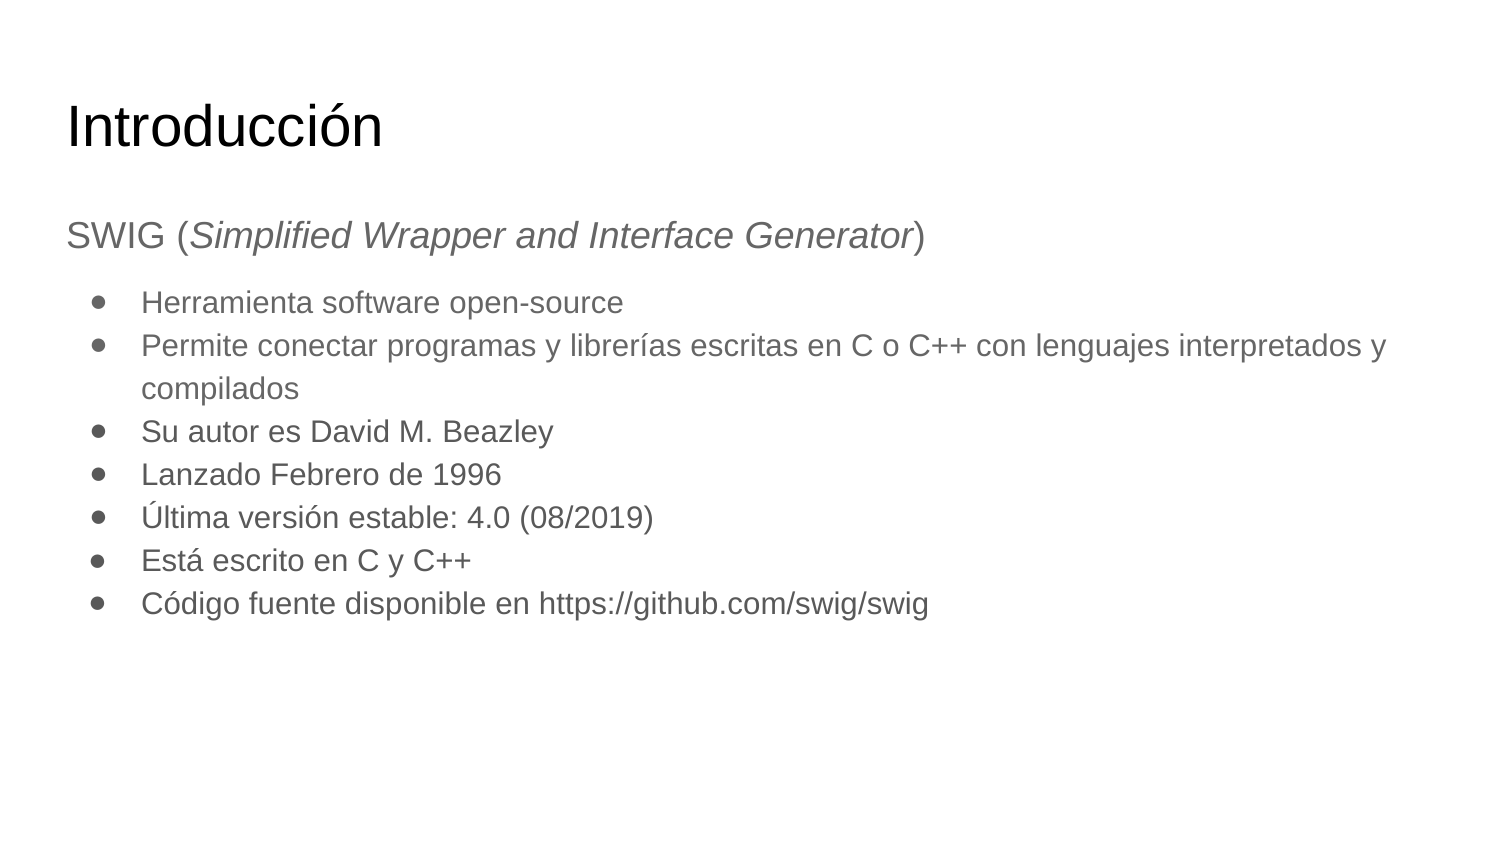

# Introducción
SWIG (Simplified Wrapper and Interface Generator)
Herramienta software open-source
Permite conectar programas y librerías escritas en C o C++ con lenguajes interpretados y compilados
Su autor es David M. Beazley
Lanzado Febrero de 1996
Última versión estable: 4.0 (08/2019)
Está escrito en C y C++
Código fuente disponible en https://github.com/swig/swig